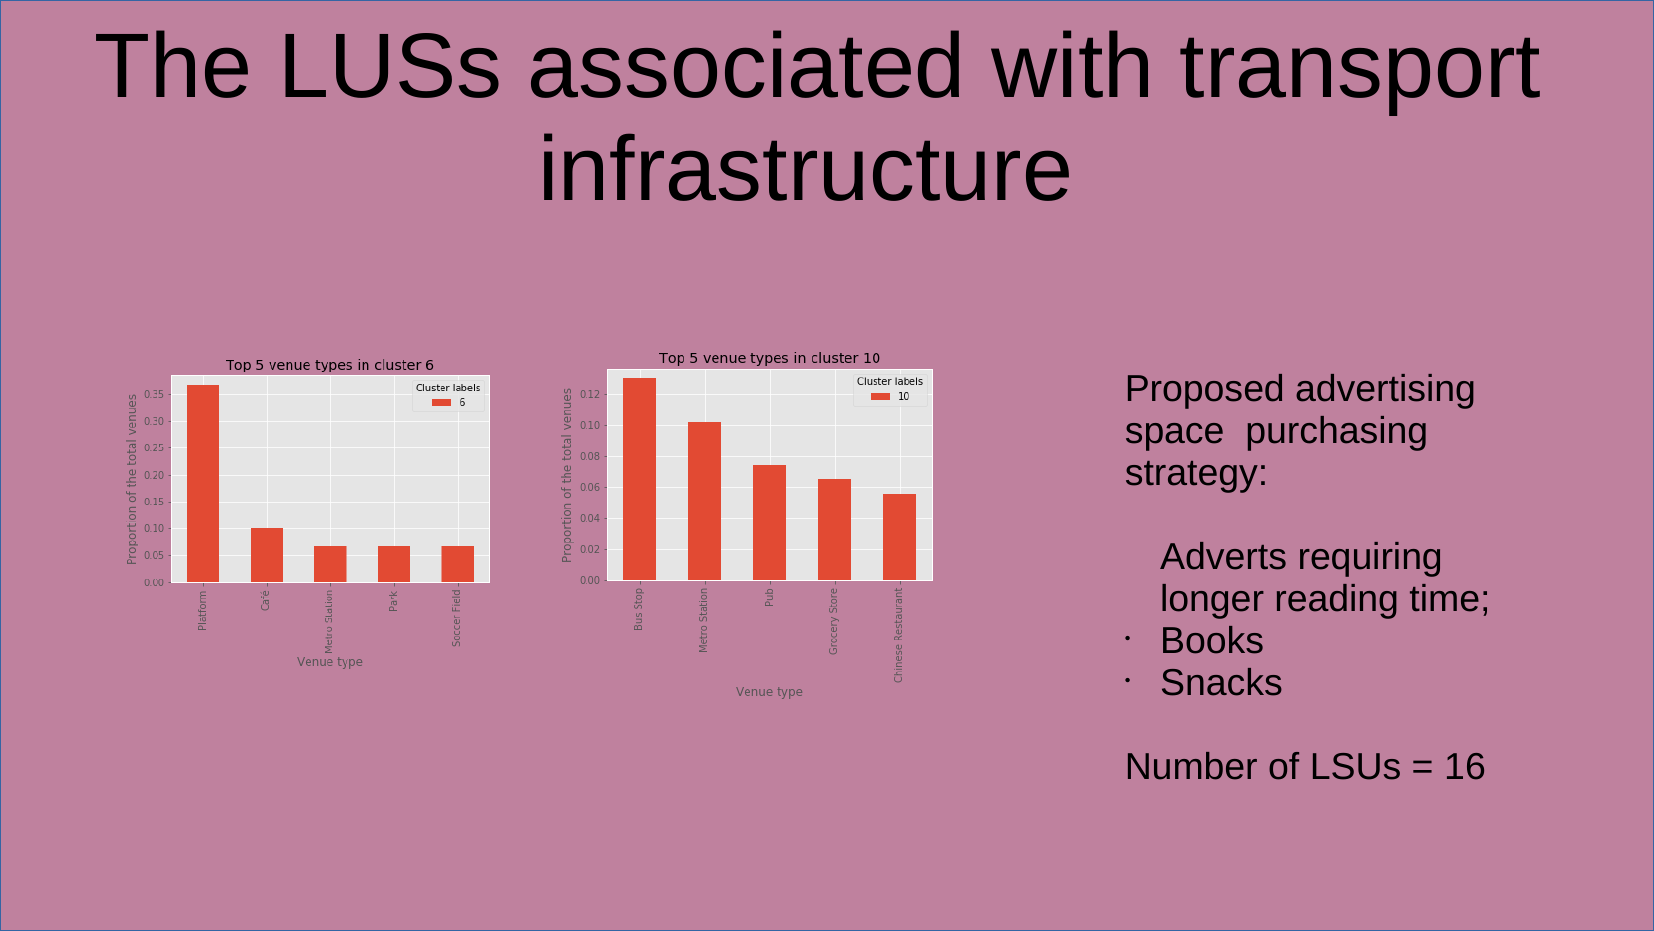

# The LUSs associated with transport infrastructure
Proposed advertising space purchasing strategy:
Adverts requiring longer reading time;
Books
Snacks
Number of LSUs = 16